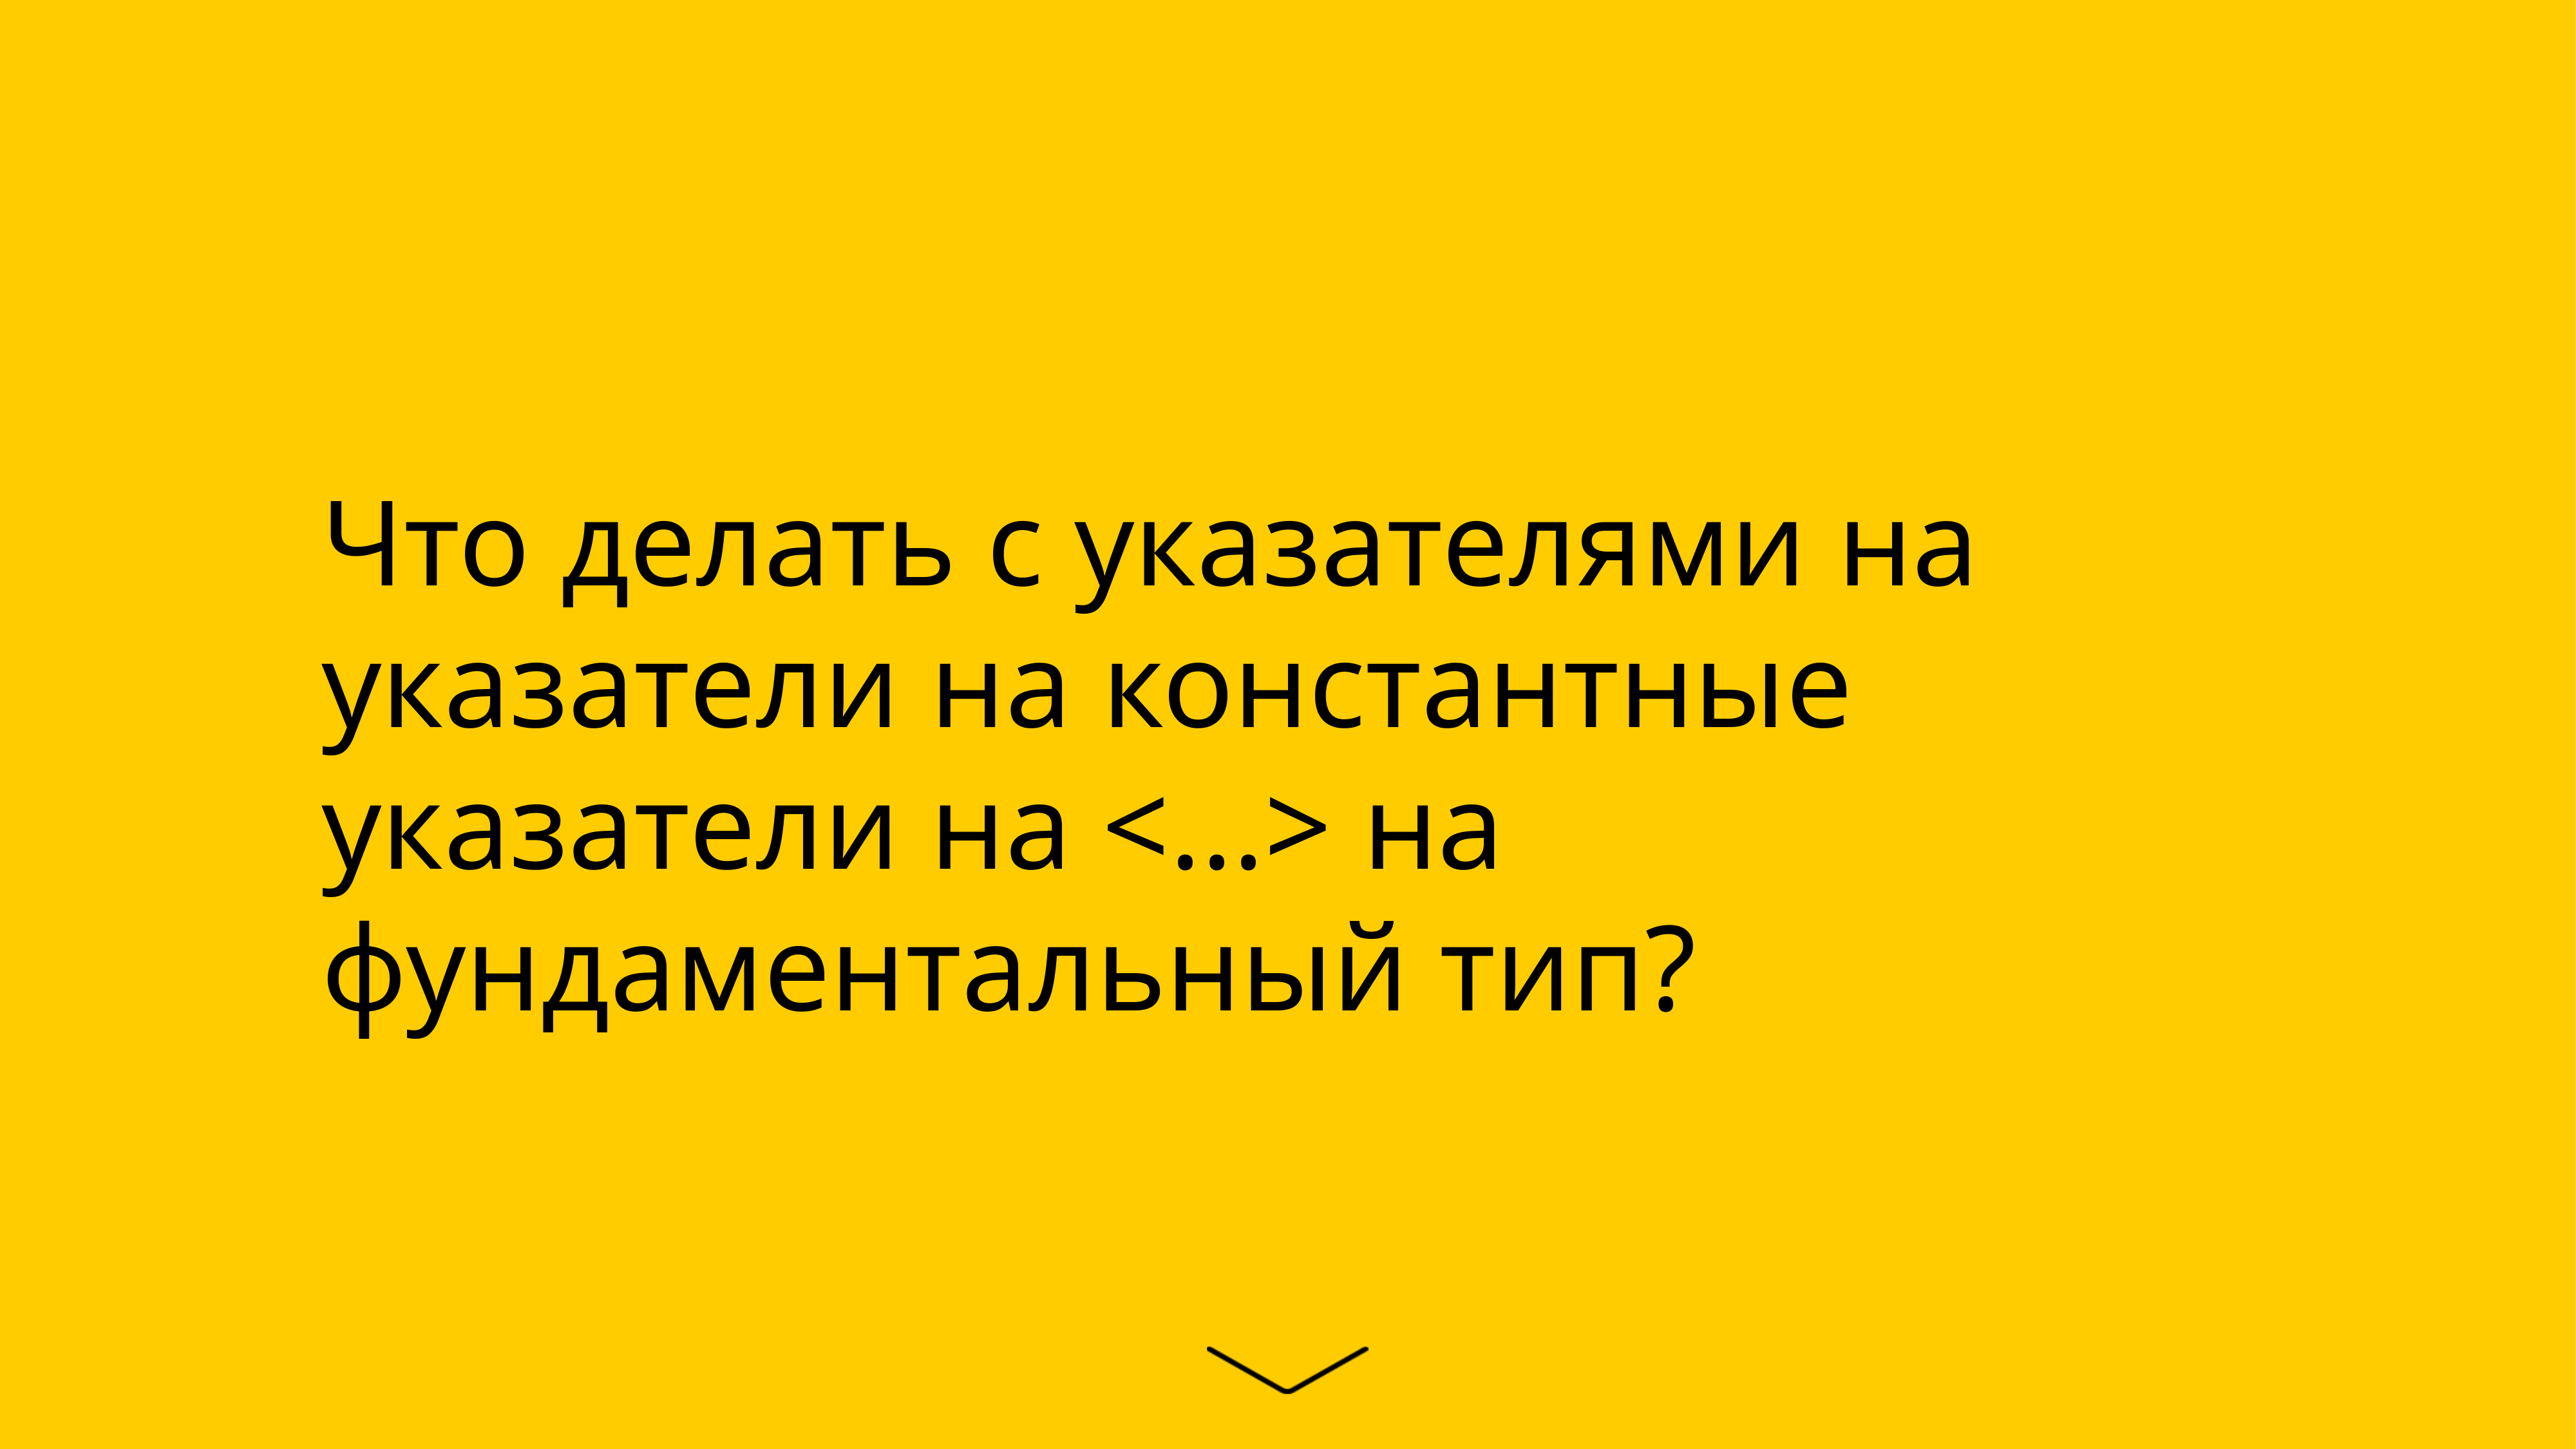

# Что делать с указателями на указатели на константные указатели на <...> на фундаментальный тип?